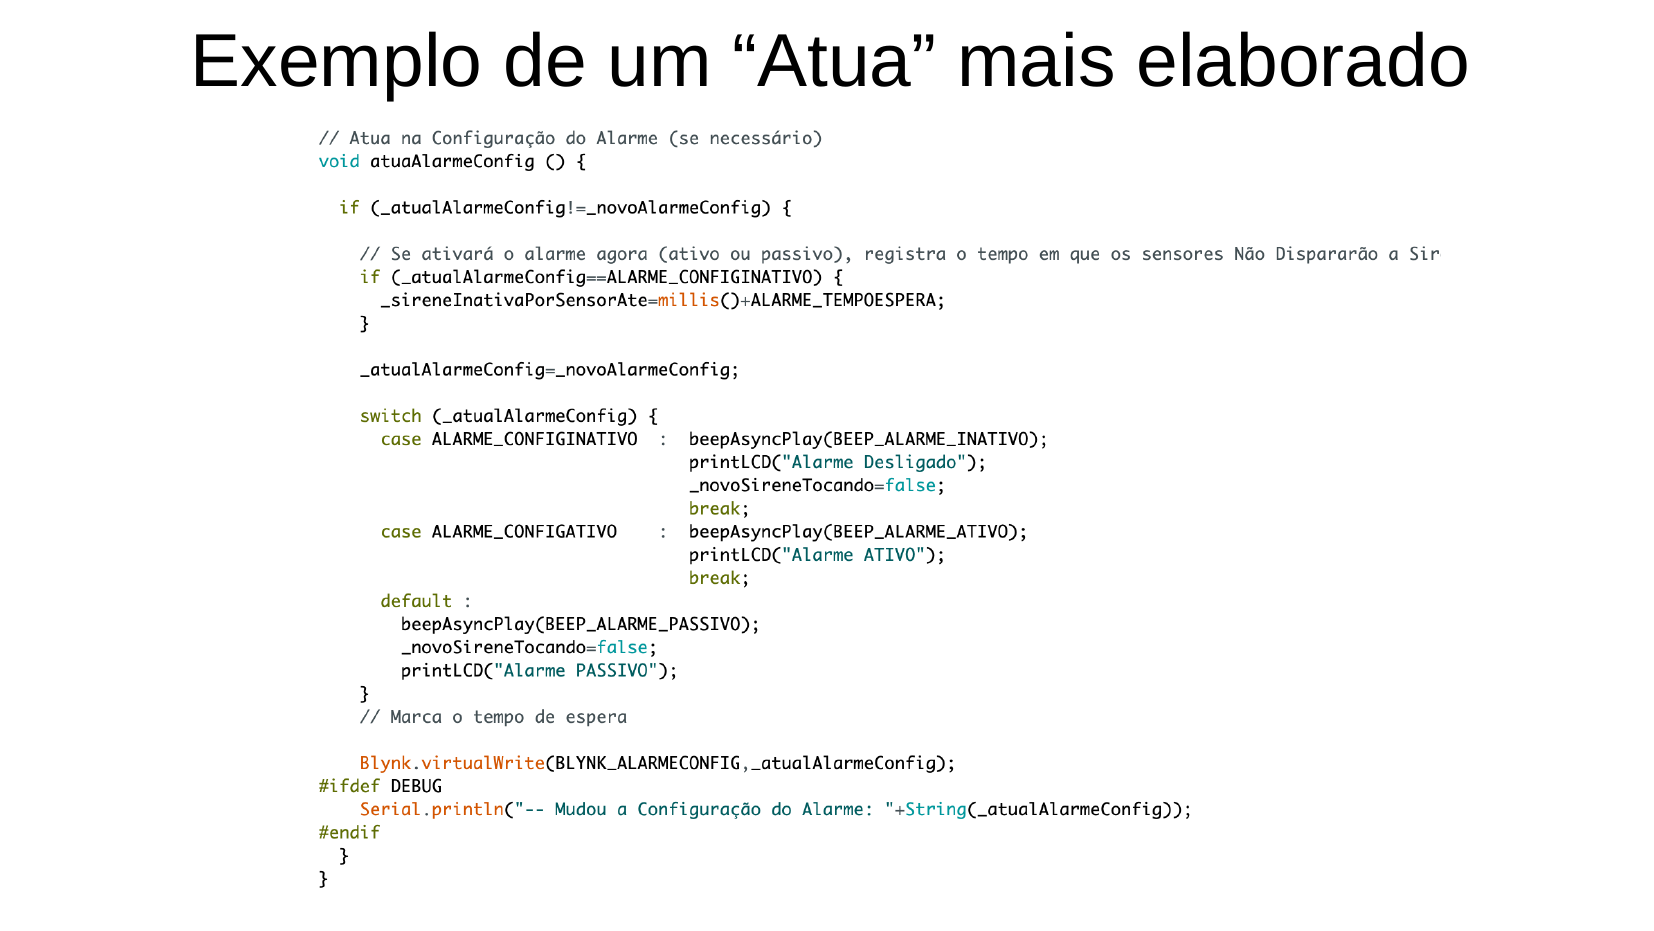

# Exemplo de um “Atua” mais elaborado